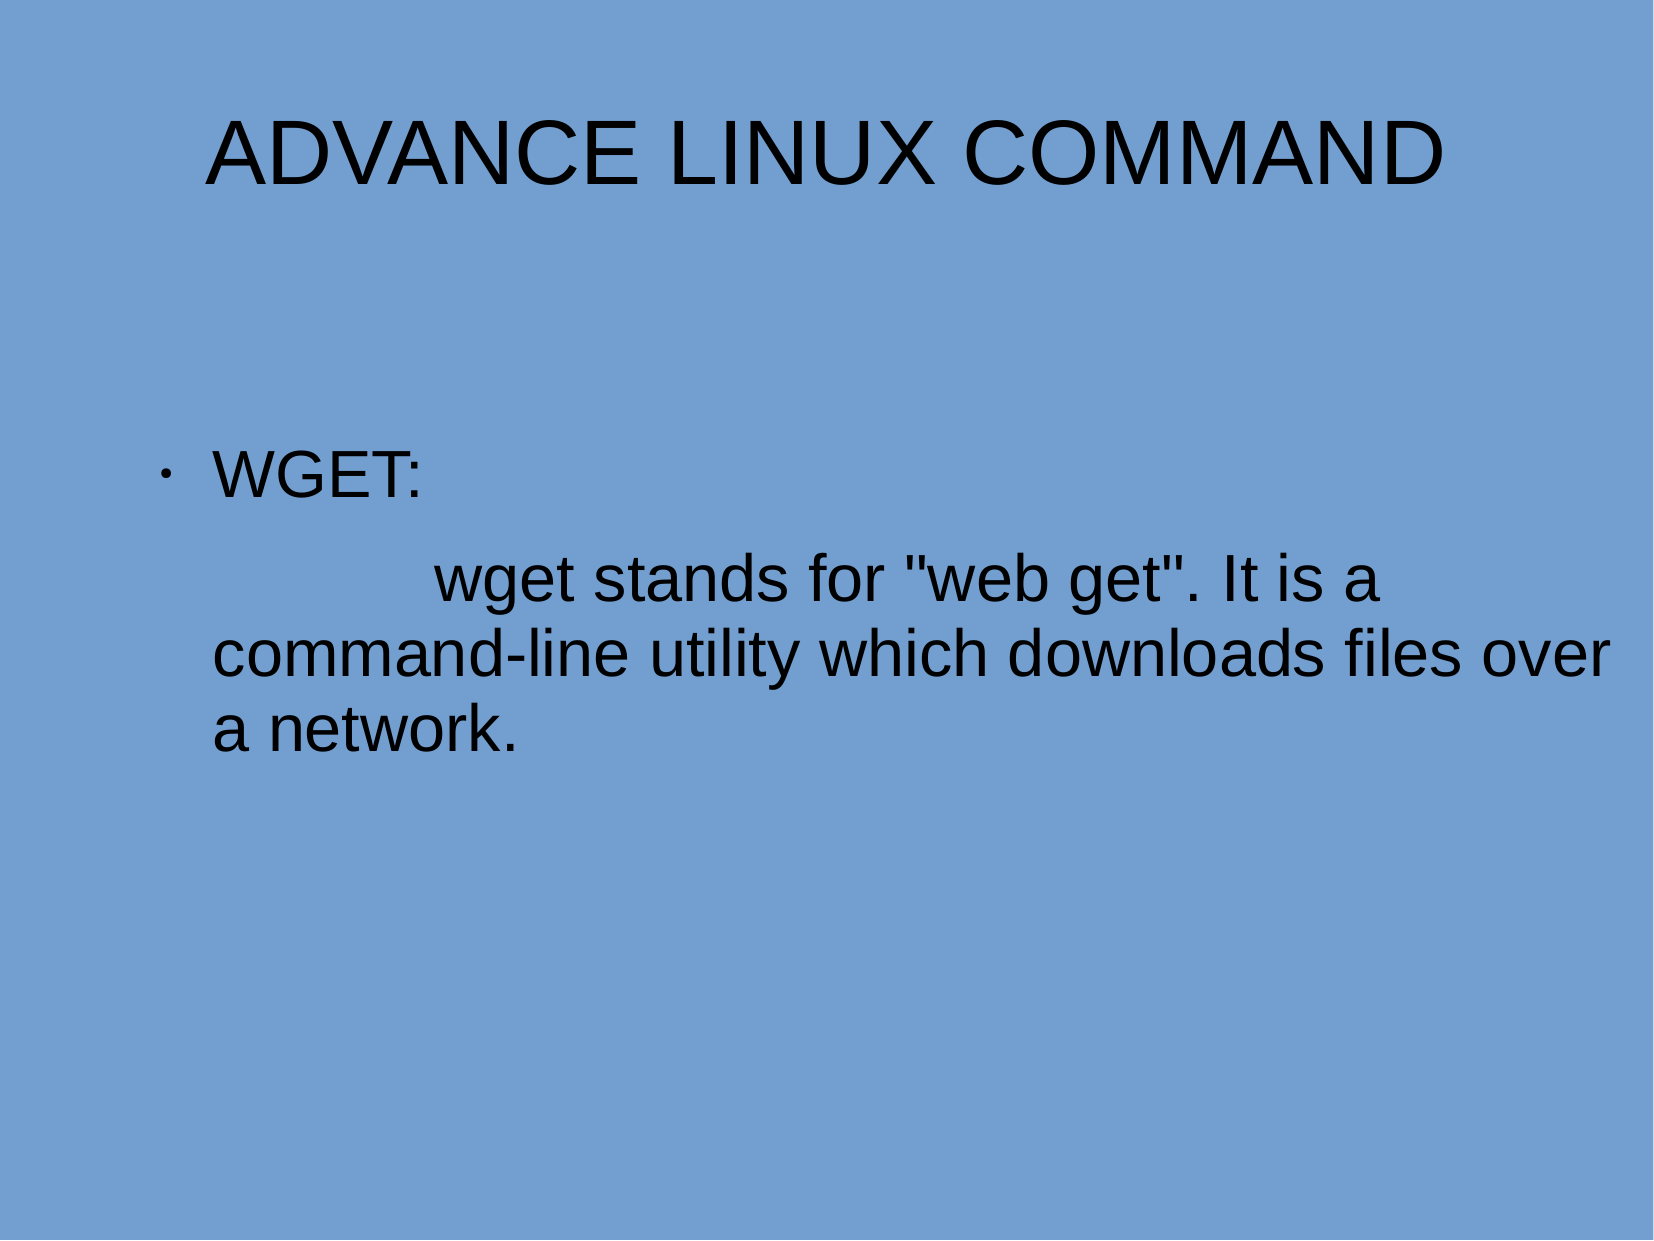

# ADVANCE LINUX COMMAND
WGET:
 wget stands for "web get". It is a command-line utility which downloads files over a network.